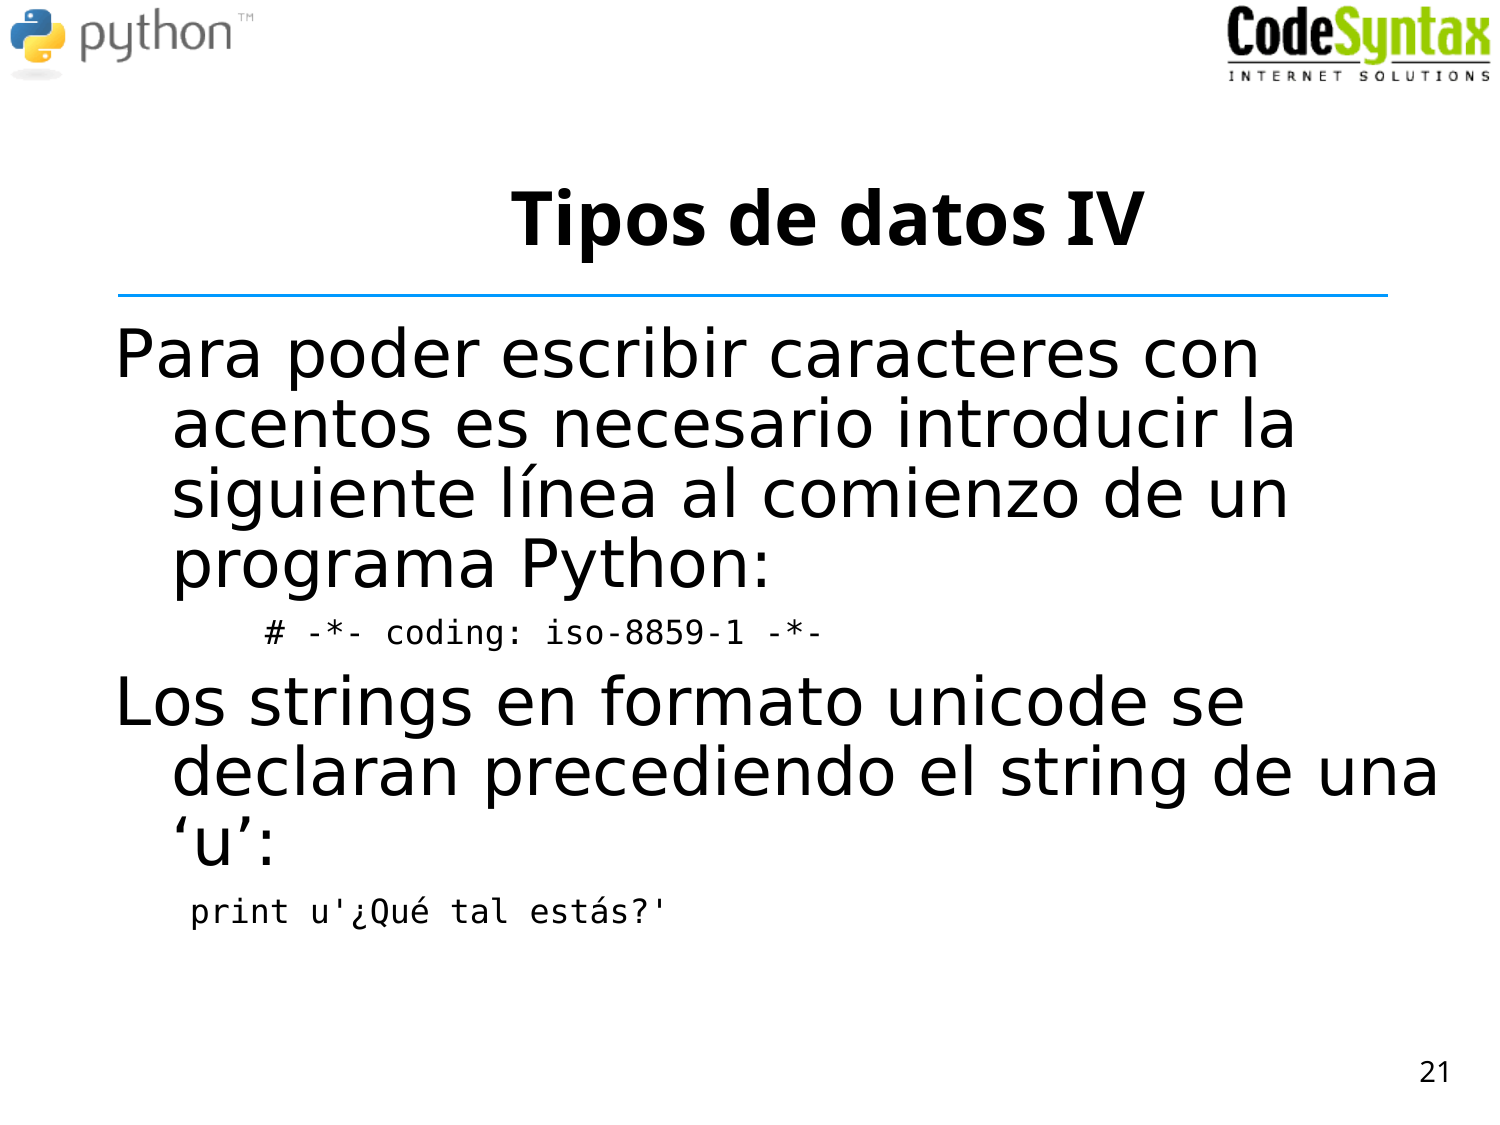

# Tipos de datos IV
Para poder escribir caracteres con acentos es necesario introducir la siguiente línea al comienzo de un programa Python:
# -*- coding: iso-8859-1 -*-
Los strings en formato unicode se declaran precediendo el string de una ‘u’:
print u'¿Qué tal estás?'
21